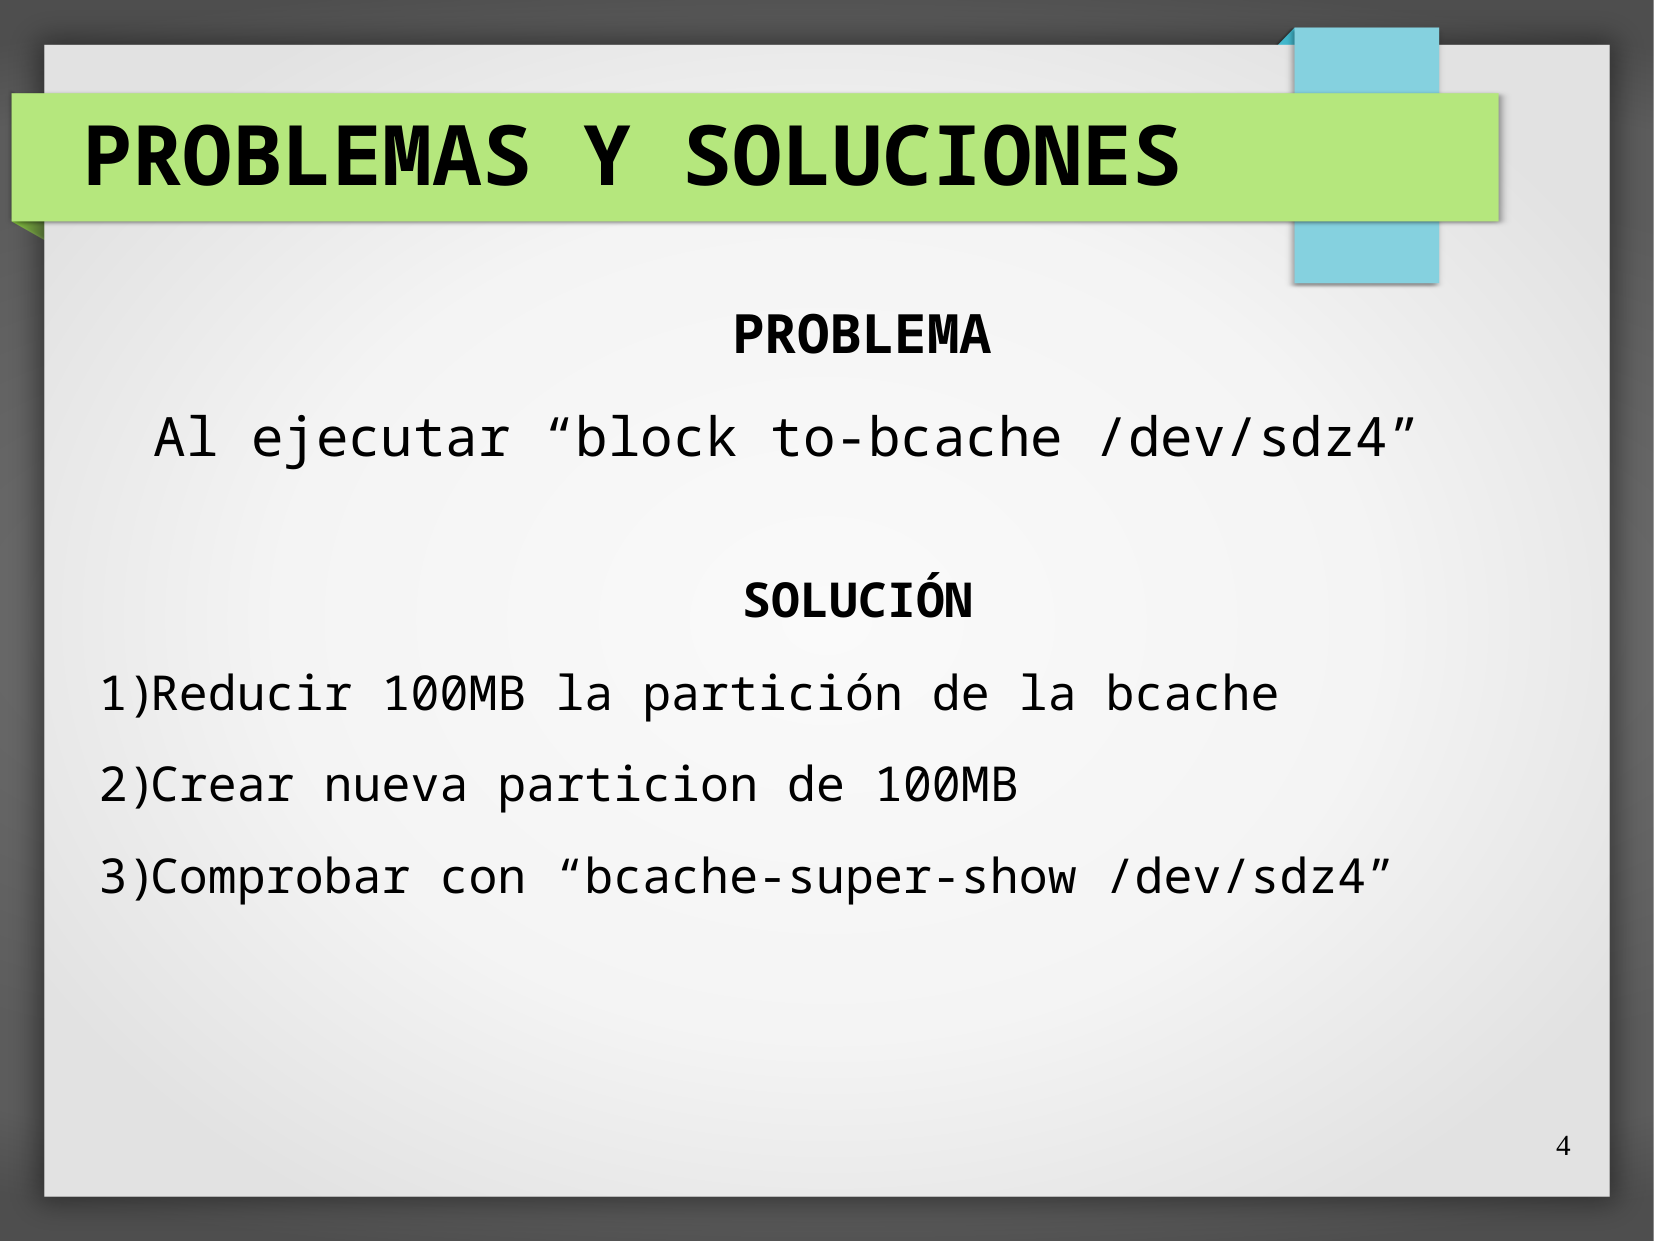

# PROBLEMAS Y SOLUCIONES
PROBLEMA
Al ejecutar “block to-bcache /dev/sdz4”
SOLUCIÓN
Reducir 100MB la partición de la bcache
Crear nueva particion de 100MB
Comprobar con “bcache-super-show /dev/sdz4”
4